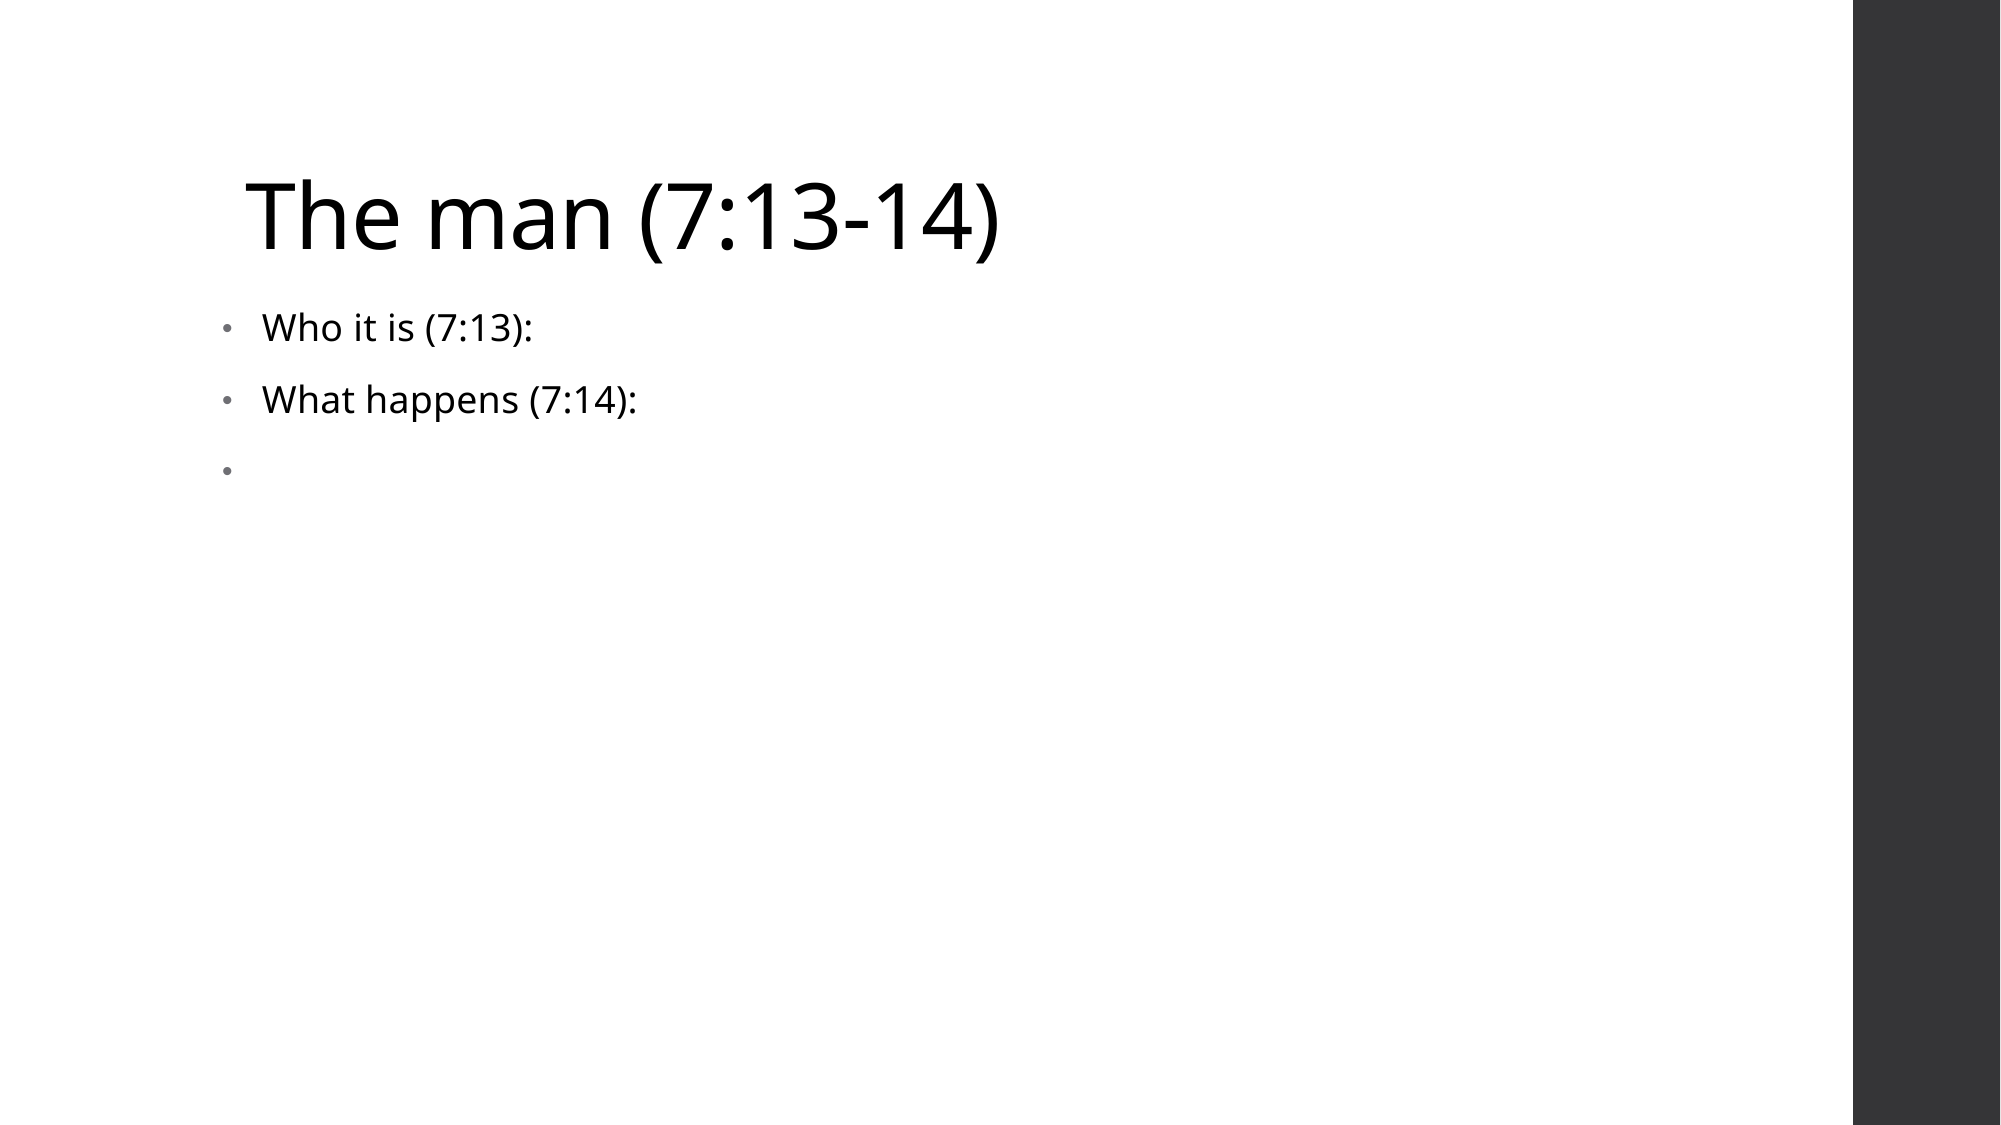

# The man (7:13-14)
 Who it is (7:13):
 What happens (7:14):